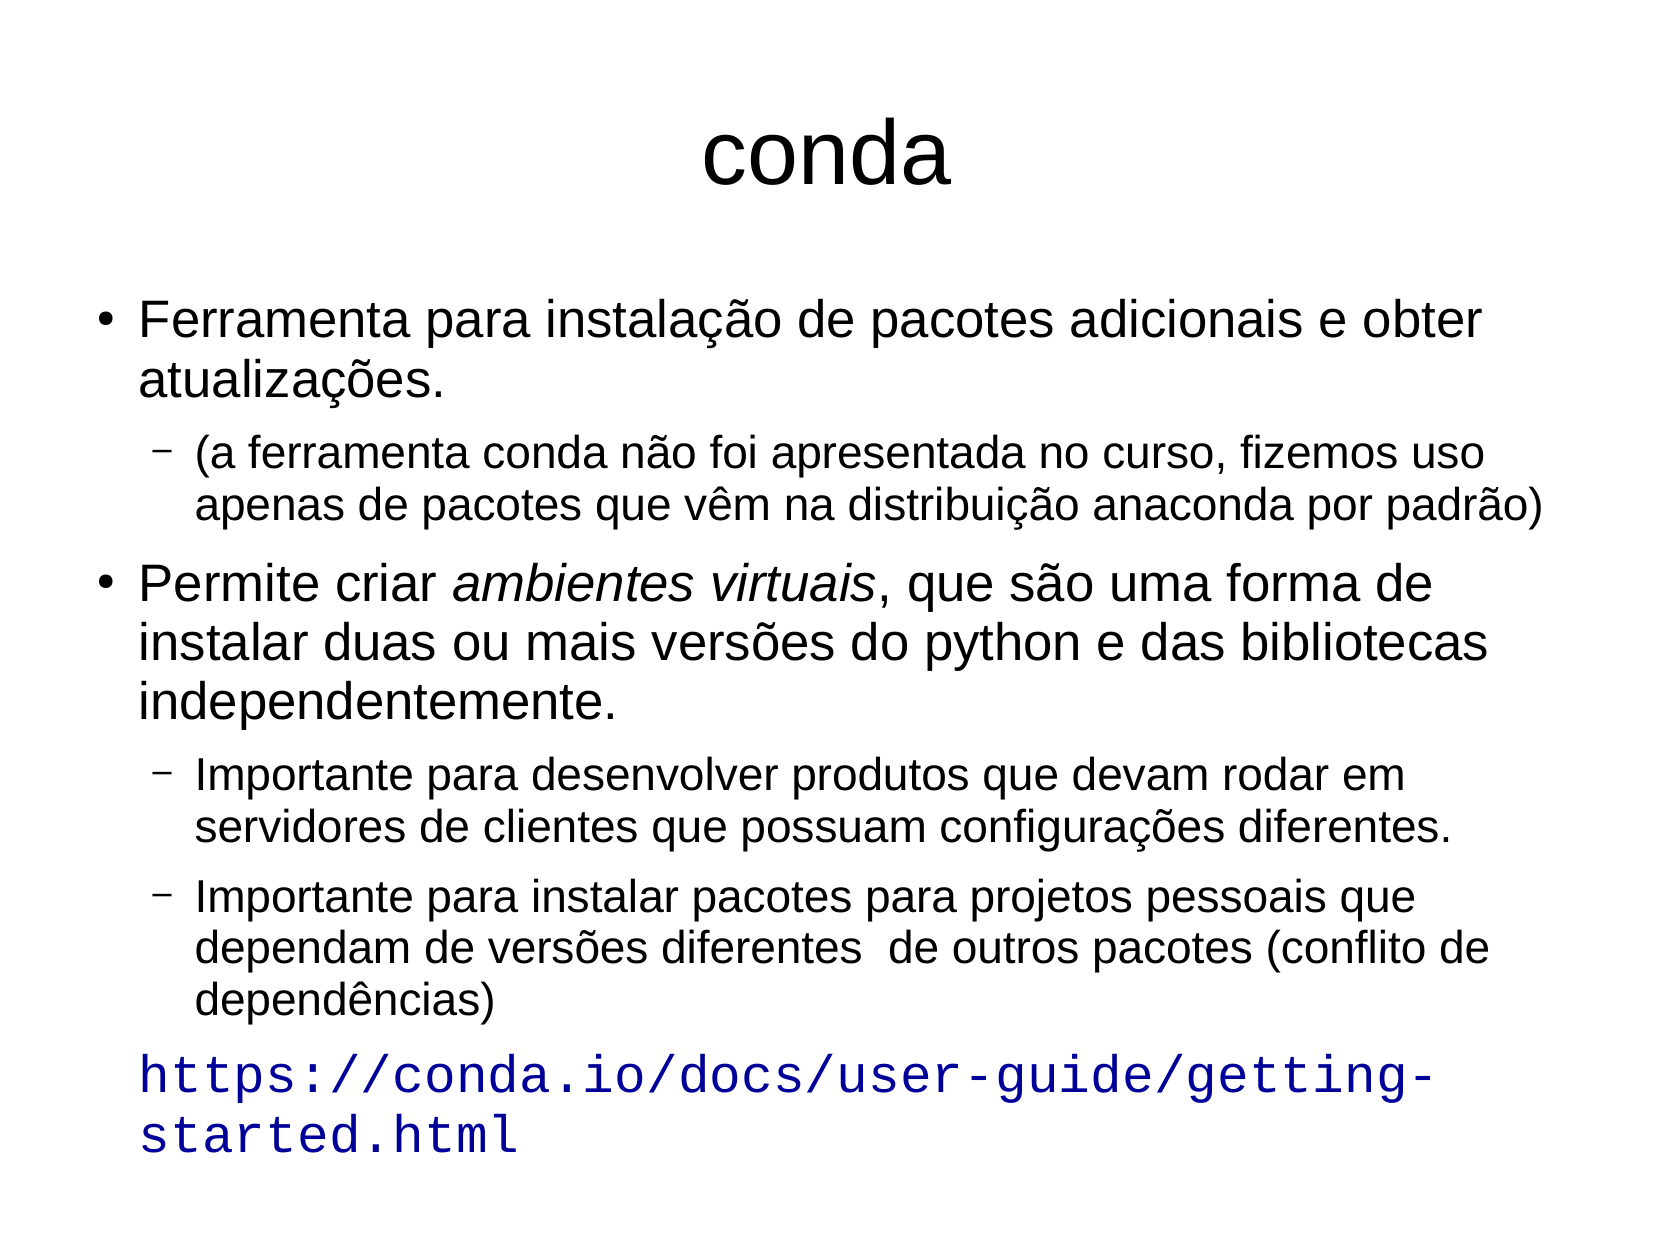

# conda
Ferramenta para instalação de pacotes adicionais e obter atualizações.
(a ferramenta conda não foi apresentada no curso, fizemos uso apenas de pacotes que vêm na distribuição anaconda por padrão)
Permite criar ambientes virtuais, que são uma forma de instalar duas ou mais versões do python e das bibliotecas independentemente.
Importante para desenvolver produtos que devam rodar em servidores de clientes que possuam configurações diferentes.
Importante para instalar pacotes para projetos pessoais que dependam de versões diferentes de outros pacotes (conflito de dependências)
https://conda.io/docs/user-guide/getting-started.html